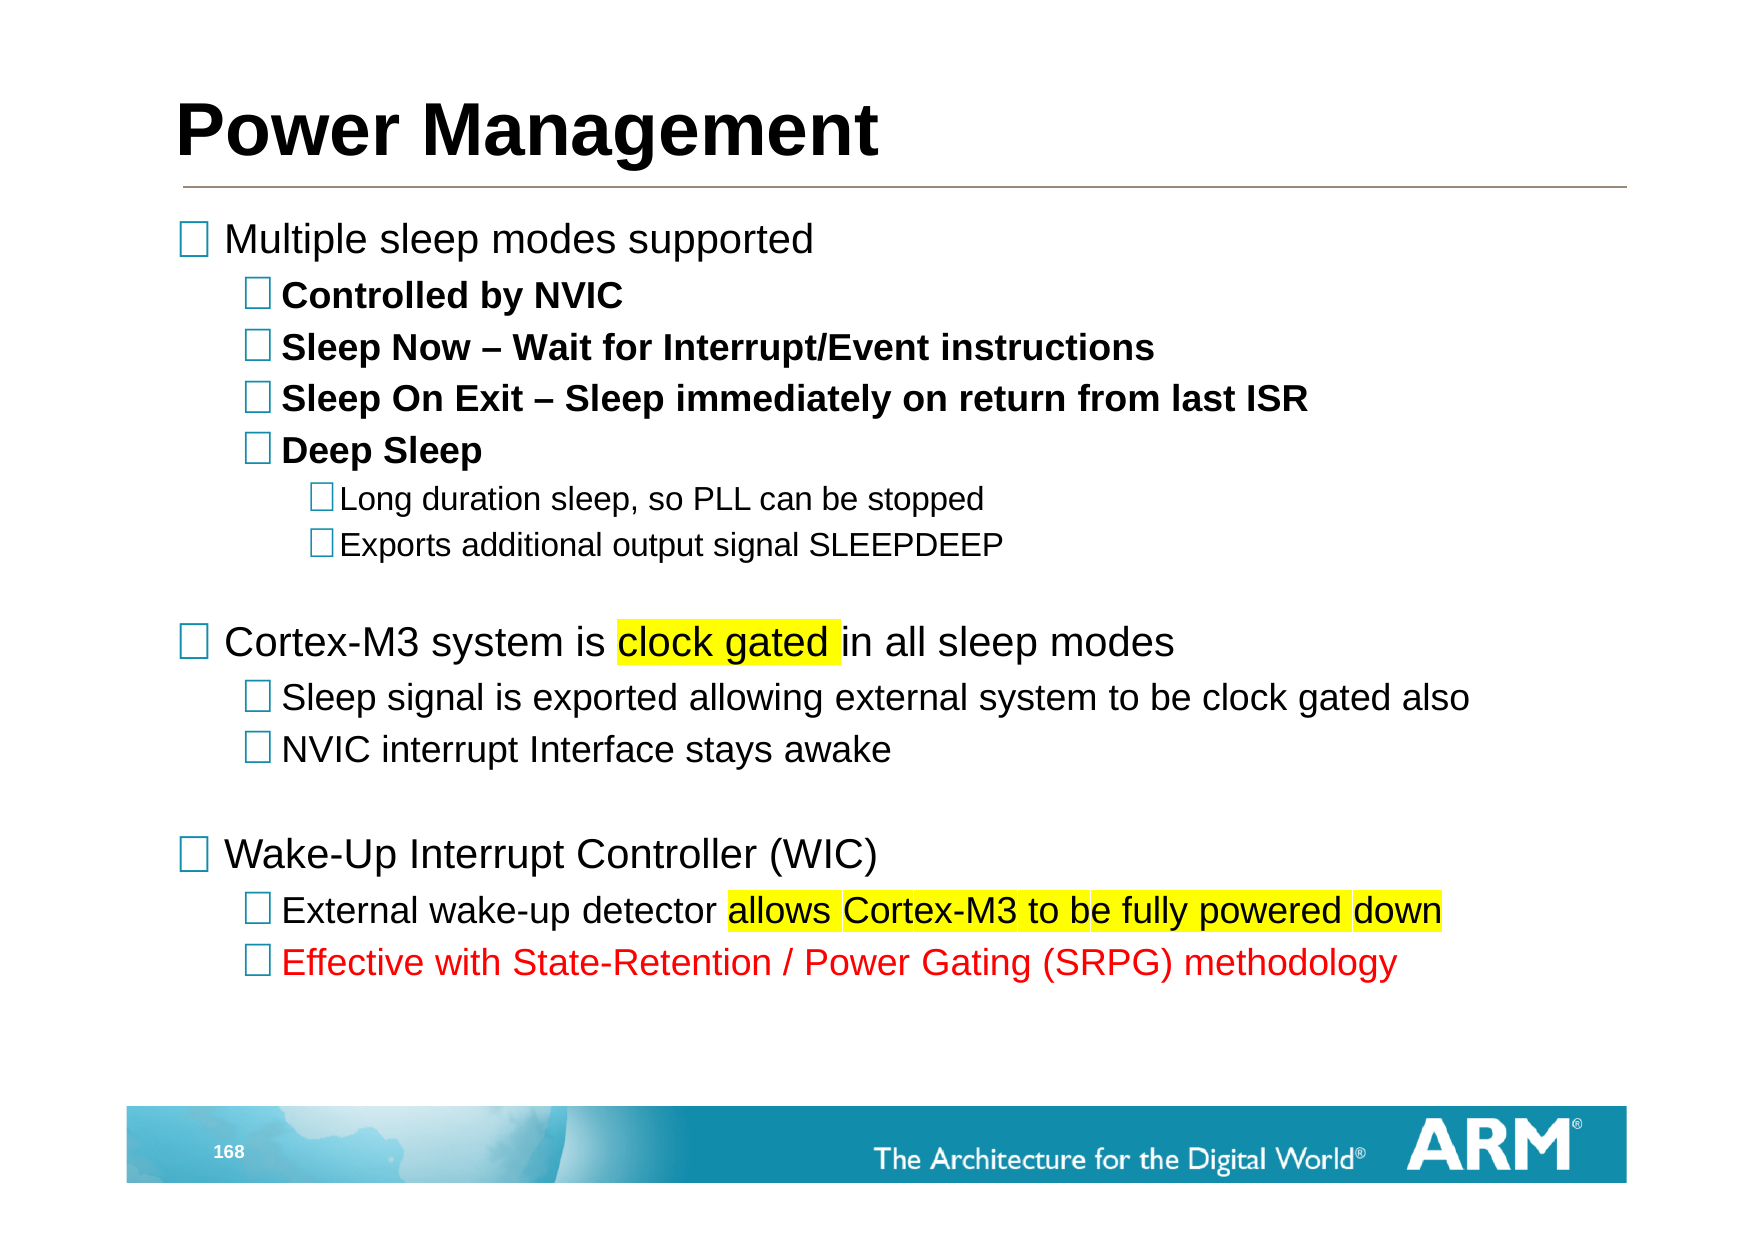

# Power Management

Multiple sleep modes supported
Controlled by NVIC
Sleep Now – Wait for Interrupt/Event instructions
Sleep On Exit – Sleep immediately on return from last ISR
Deep Sleep
Long duration sleep, so PLL can be stopped
Exports additional output signal SLEEPDEEP

Cortex-M3 system is clock gated in all sleep modes
Sleep signal is exported allowing external system to be clock gated also
NVIC interrupt Interface stays awake

Wake-Up Interrupt Controller (WIC)
External wake-up detector allows Cortex-M3 to be fully powered down
Effective with State-Retention / Power Gating (SRPG) methodology